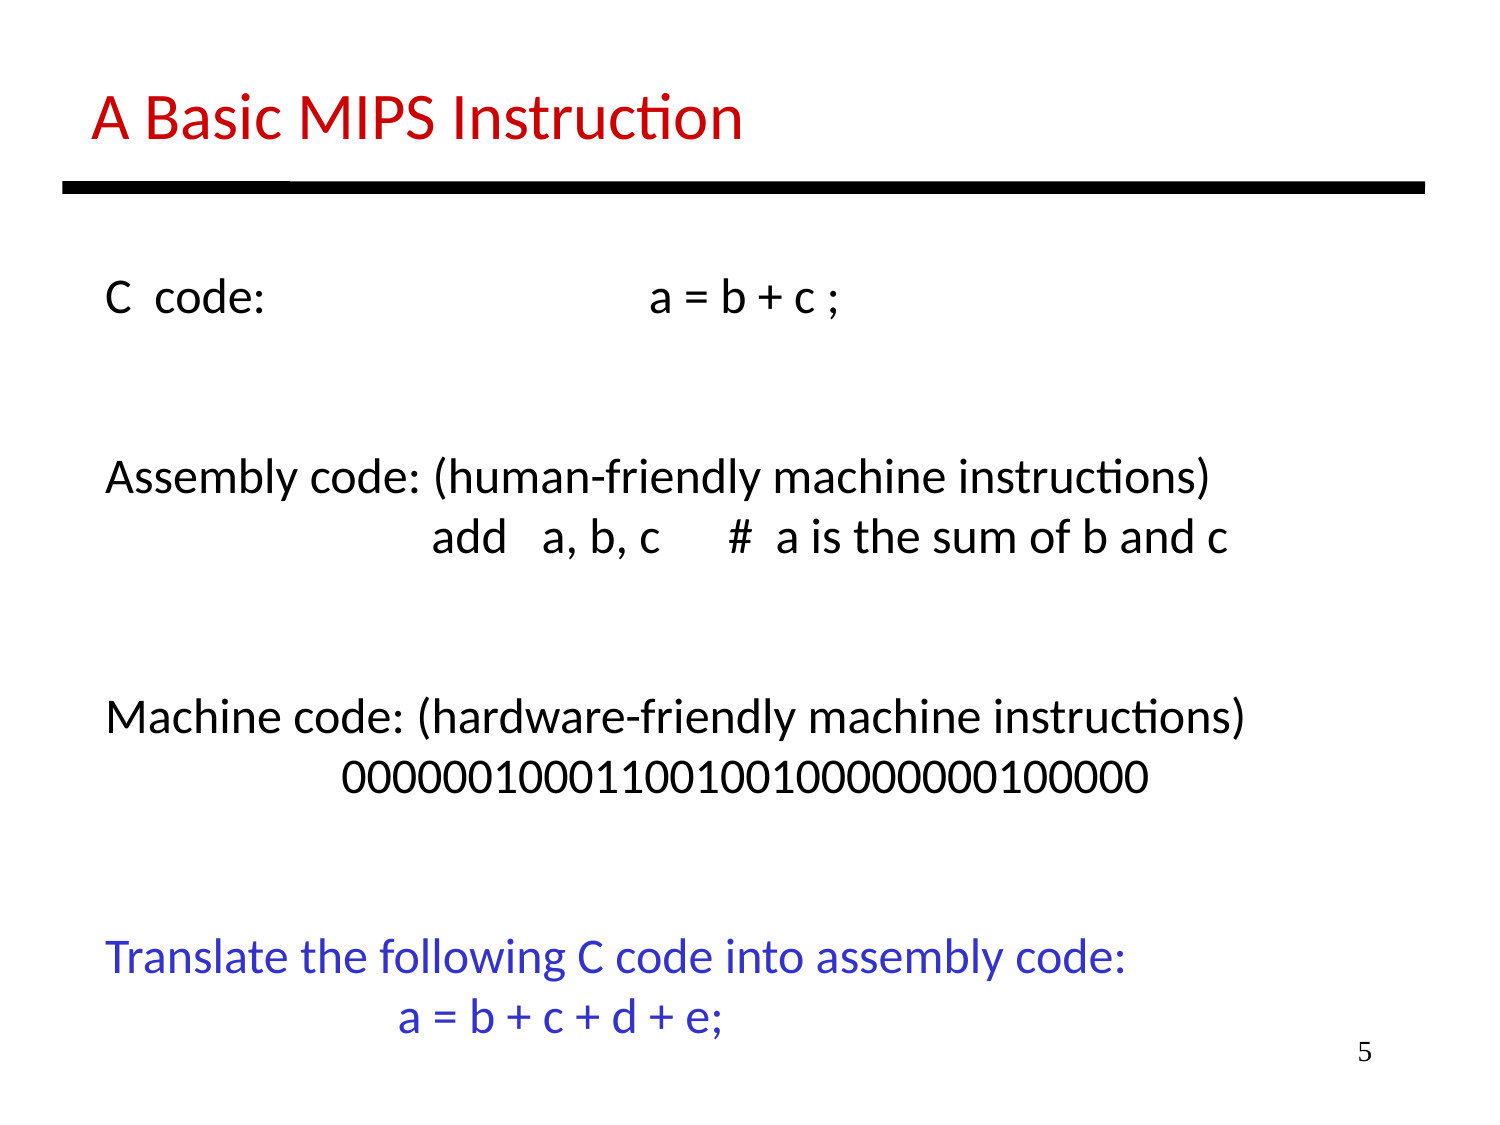

A Basic MIPS Instruction
C code: a = b + c ;
Assembly code: (human-friendly machine instructions)
 add a, b, c # a is the sum of b and c
Machine code: (hardware-friendly machine instructions)
 00000010001100100100000000100000
Translate the following C code into assembly code:
 a = b + c + d + e;